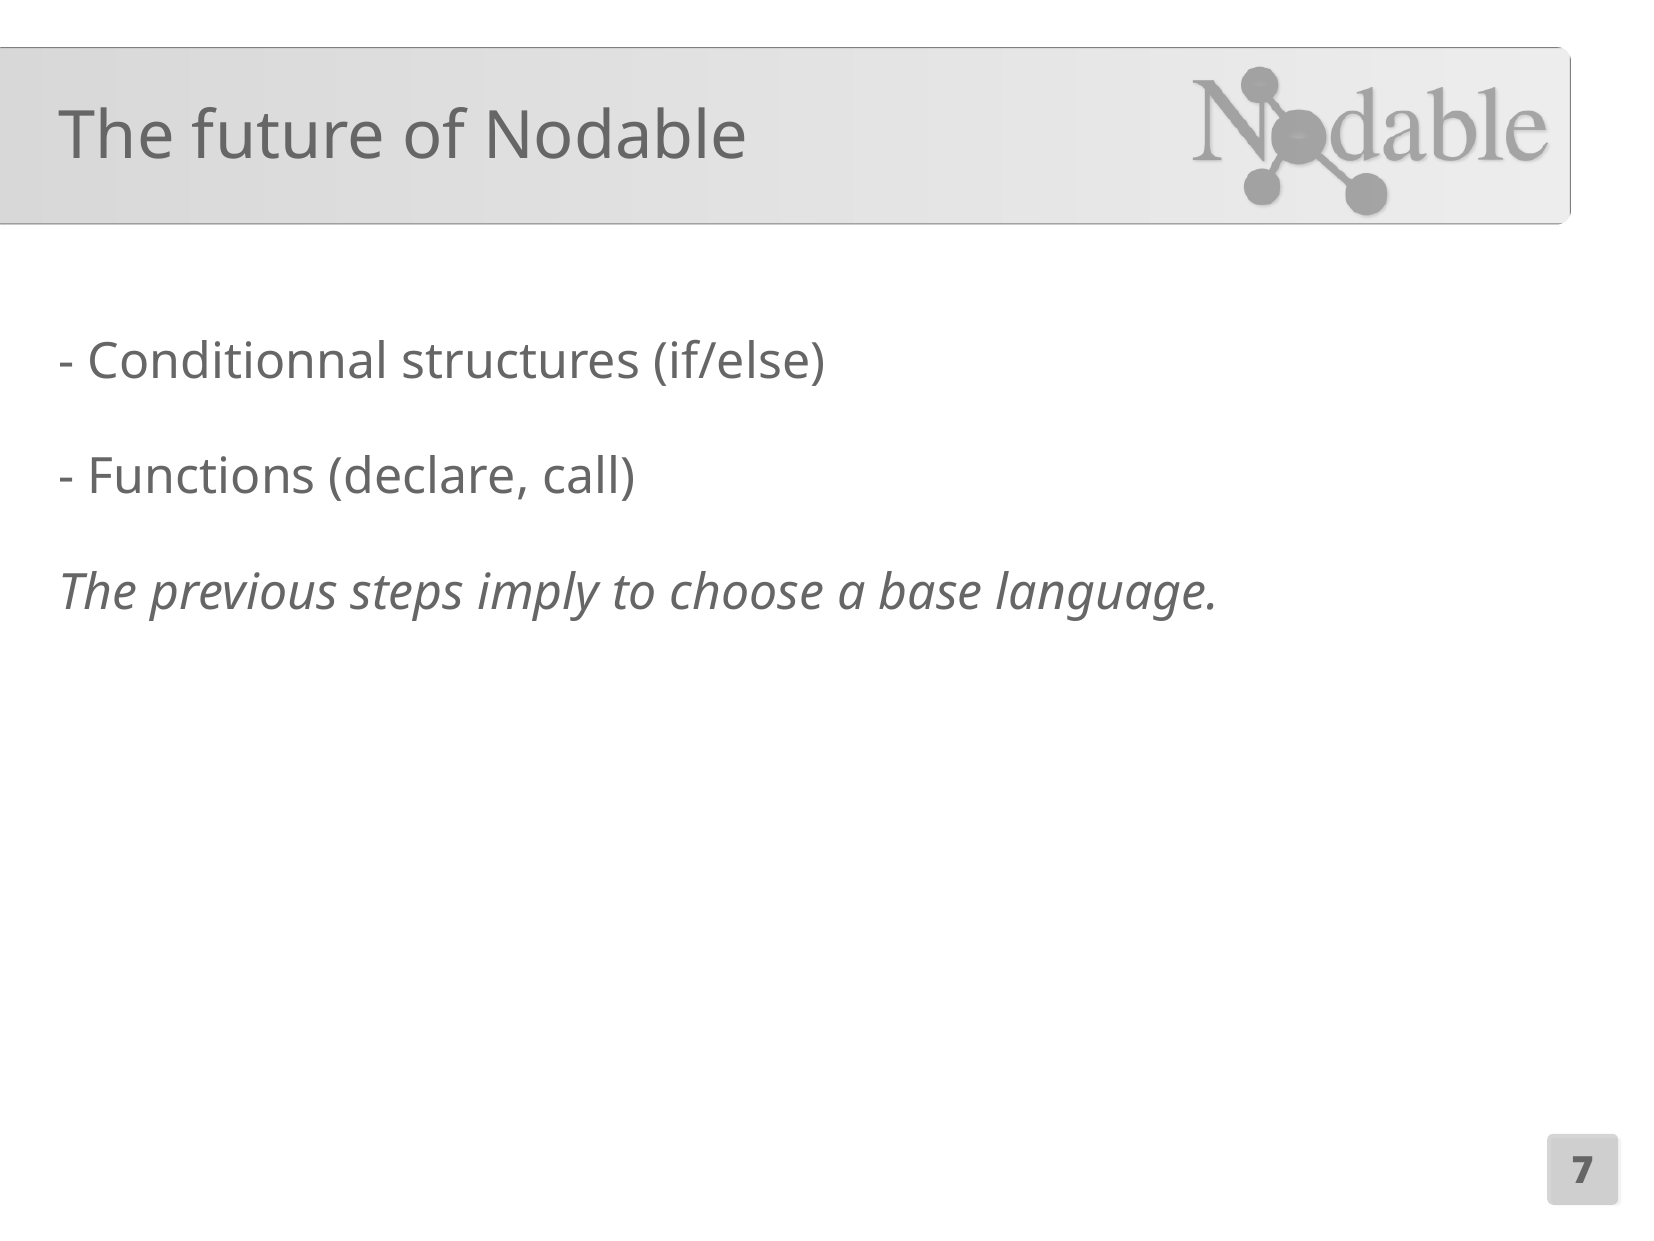

# The future of Nodable
- Conditionnal structures (if/else)
- Functions (declare, call)
The previous steps imply to choose a base language.
7